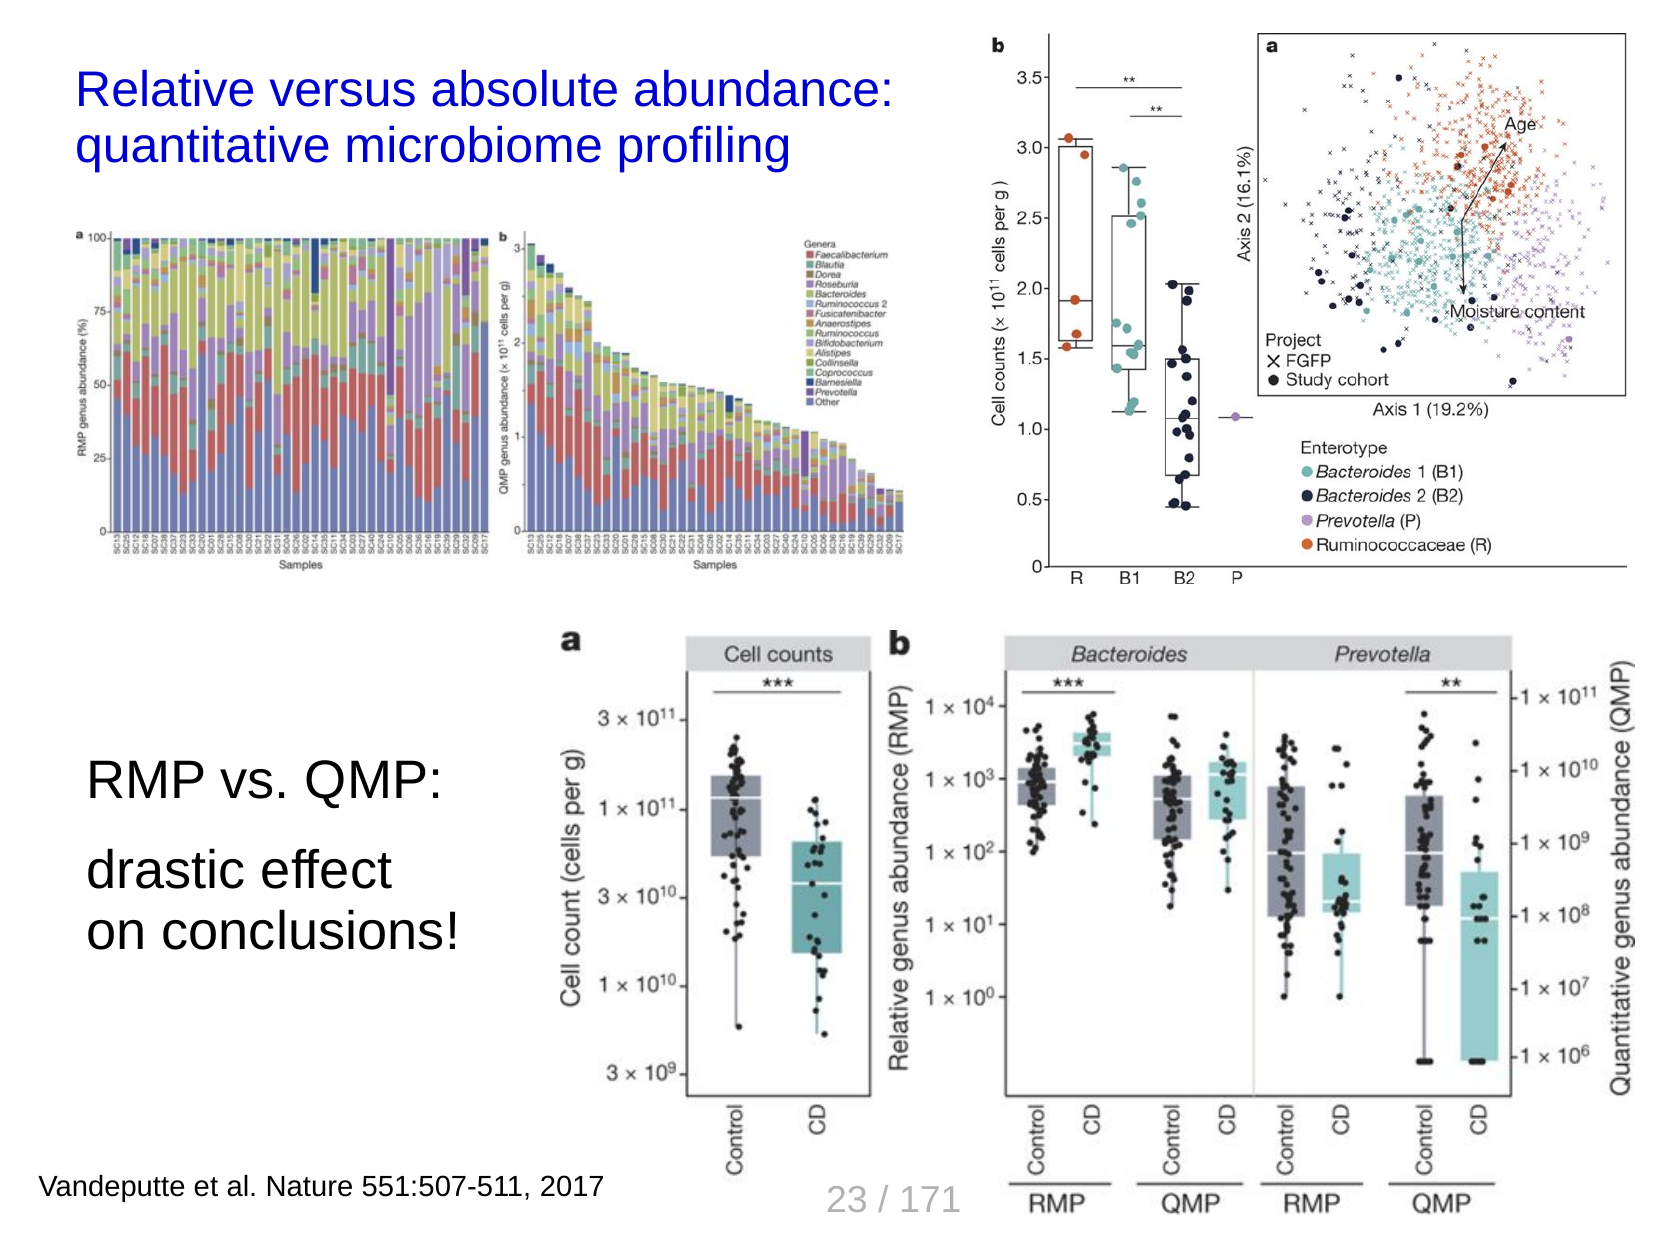

# Relative versus absolute abundance: quantitative microbiome profiling
RMP vs. QMP:
drastic effect on conclusions!
23
Vandeputte et al. Nature 551:507-511, 2017